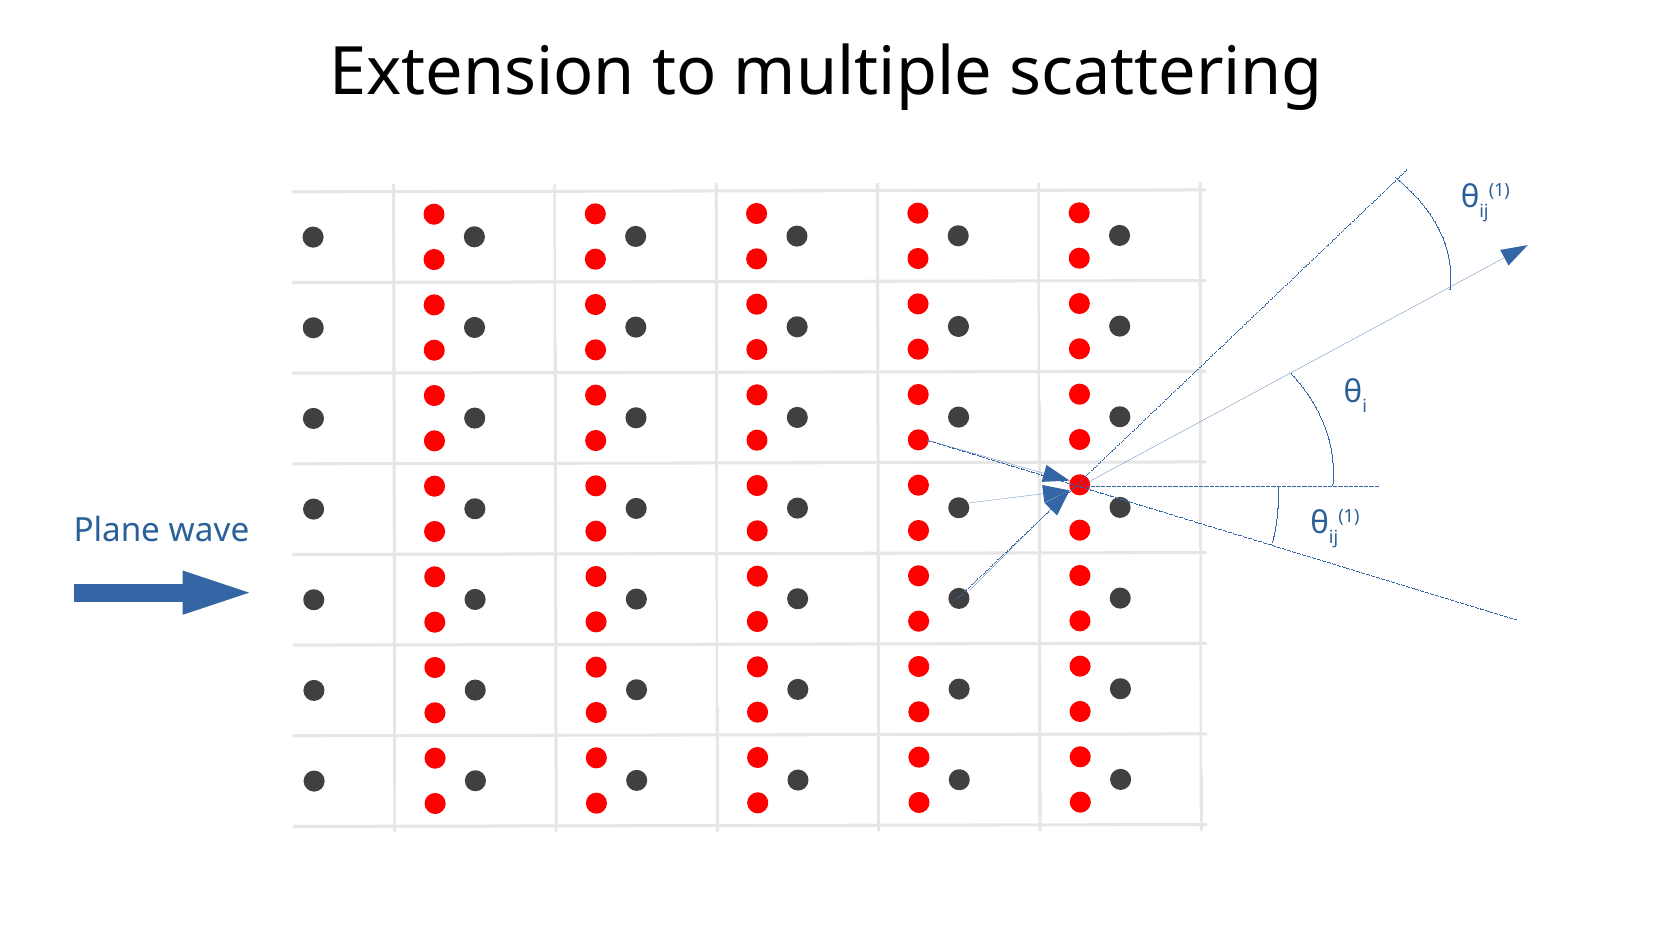

# Extension to multiple scattering
θij(1)
θi
θij(1)
Plane wave